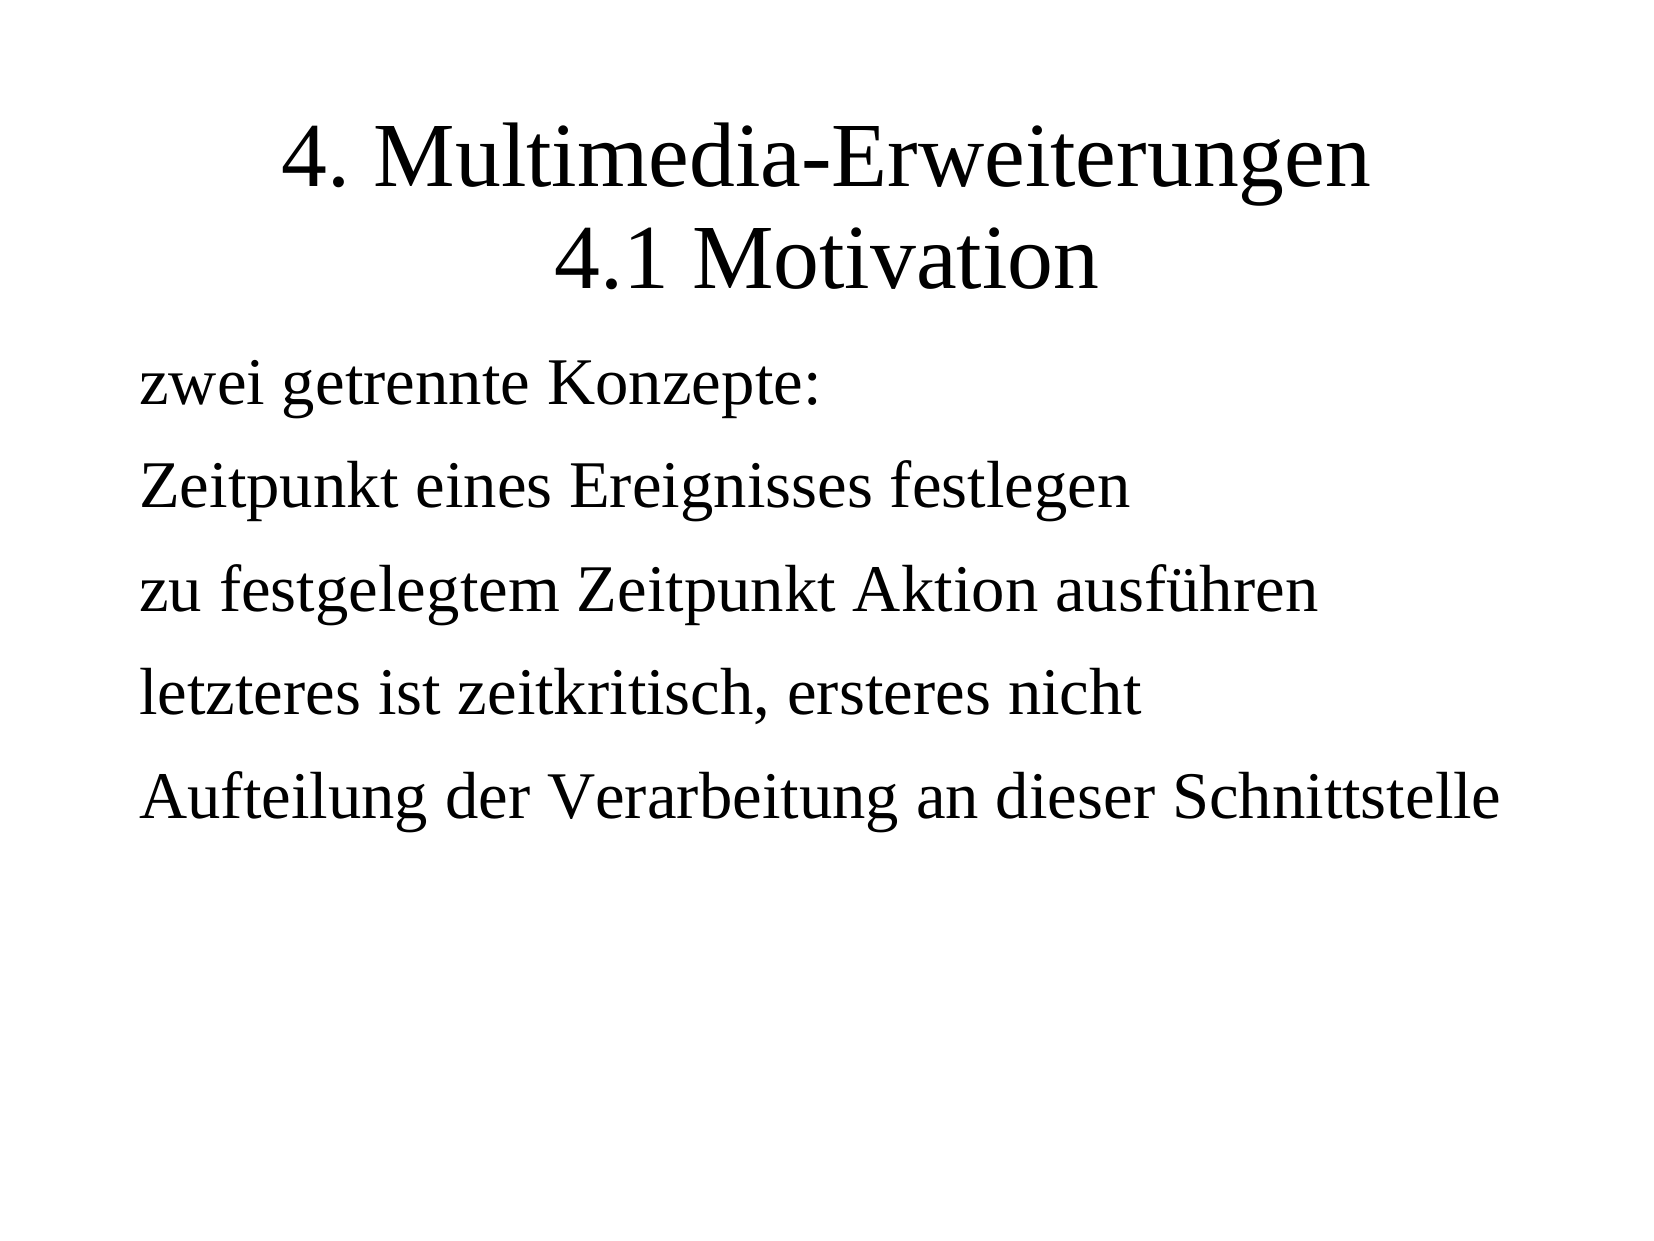

# 4. Multimedia-Erweiterungen 4.1 Motivation
zwei getrennte Konzepte:
Zeitpunkt eines Ereignisses festlegen
zu festgelegtem Zeitpunkt Aktion ausführen
letzteres ist zeitkritisch, ersteres nicht
Aufteilung der Verarbeitung an dieser Schnittstelle